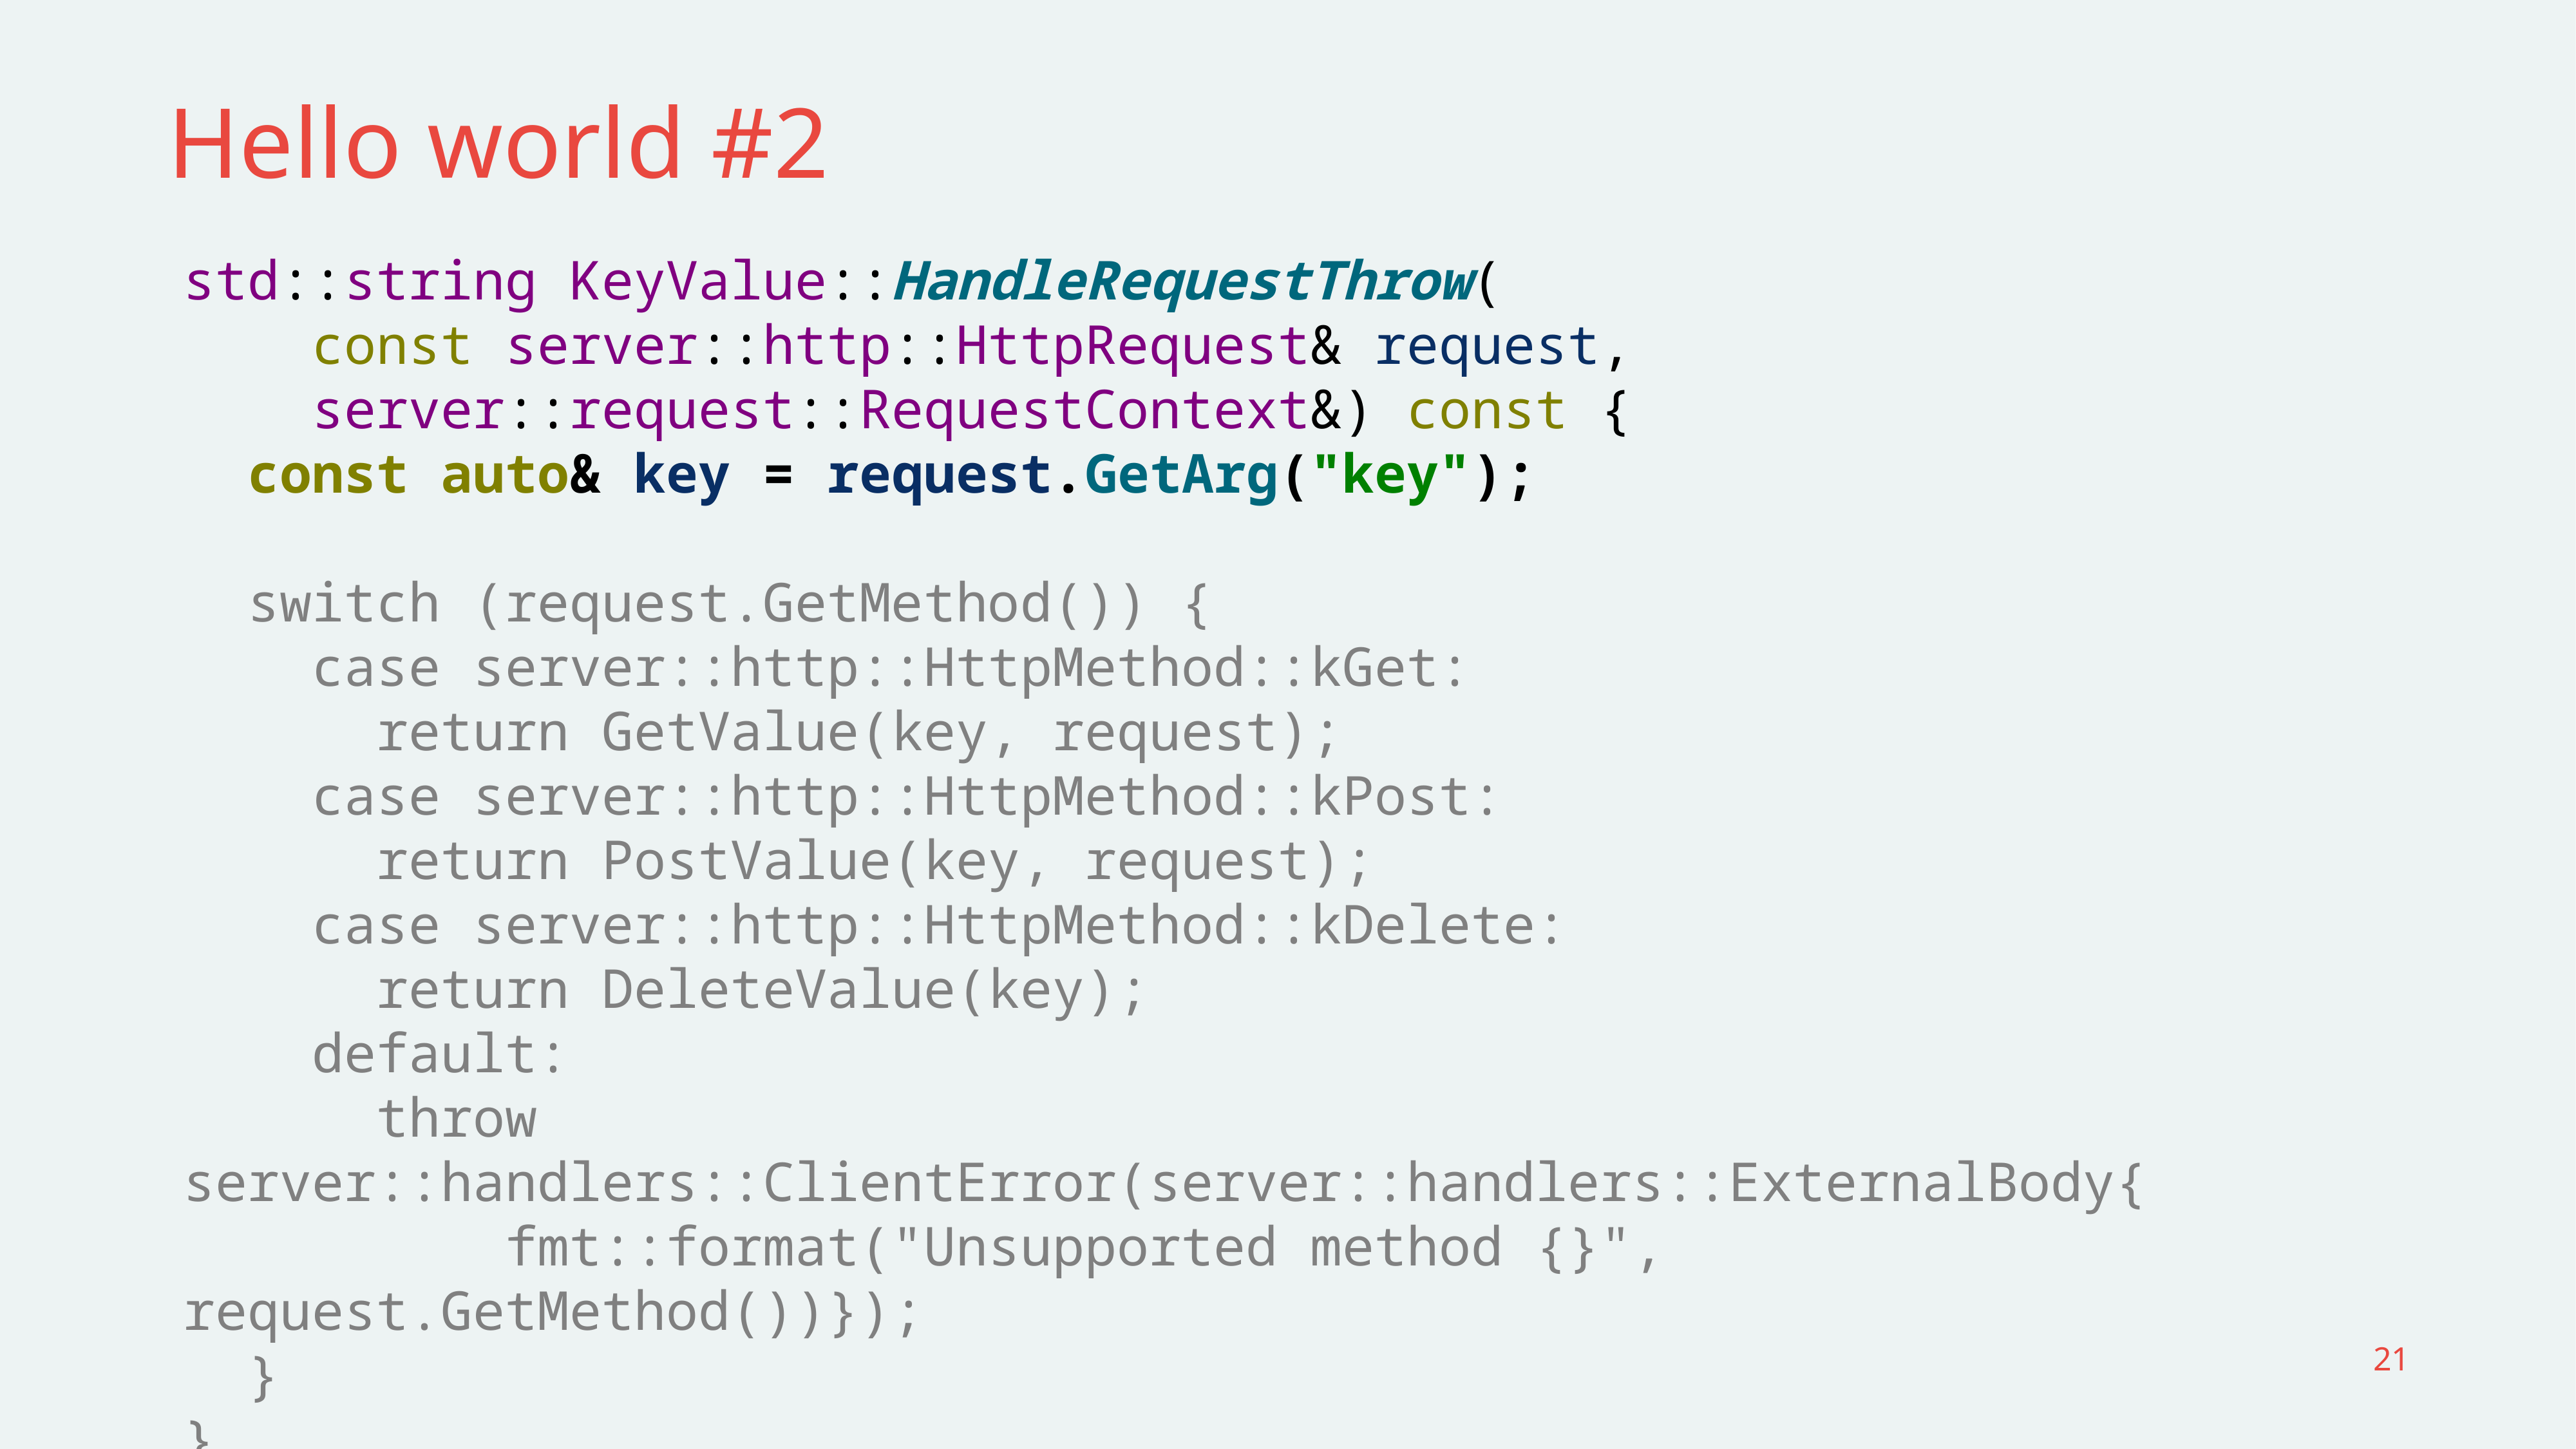

# Hello world #2
std::string KeyValue::HandleRequestThrow(
 const server::http::HttpRequest& request,
 server::request::RequestContext&) const {
 const auto& key = request.GetArg("key");
 switch (request.GetMethod()) {
 case server::http::HttpMethod::kGet:
 return GetValue(key, request);
 case server::http::HttpMethod::kPost:
 return PostValue(key, request);
 case server::http::HttpMethod::kDelete:
 return DeleteValue(key);
 default:
 throw server::handlers::ClientError(server::handlers::ExternalBody{
 fmt::format("Unsupported method {}", request.GetMethod())});
 }
}